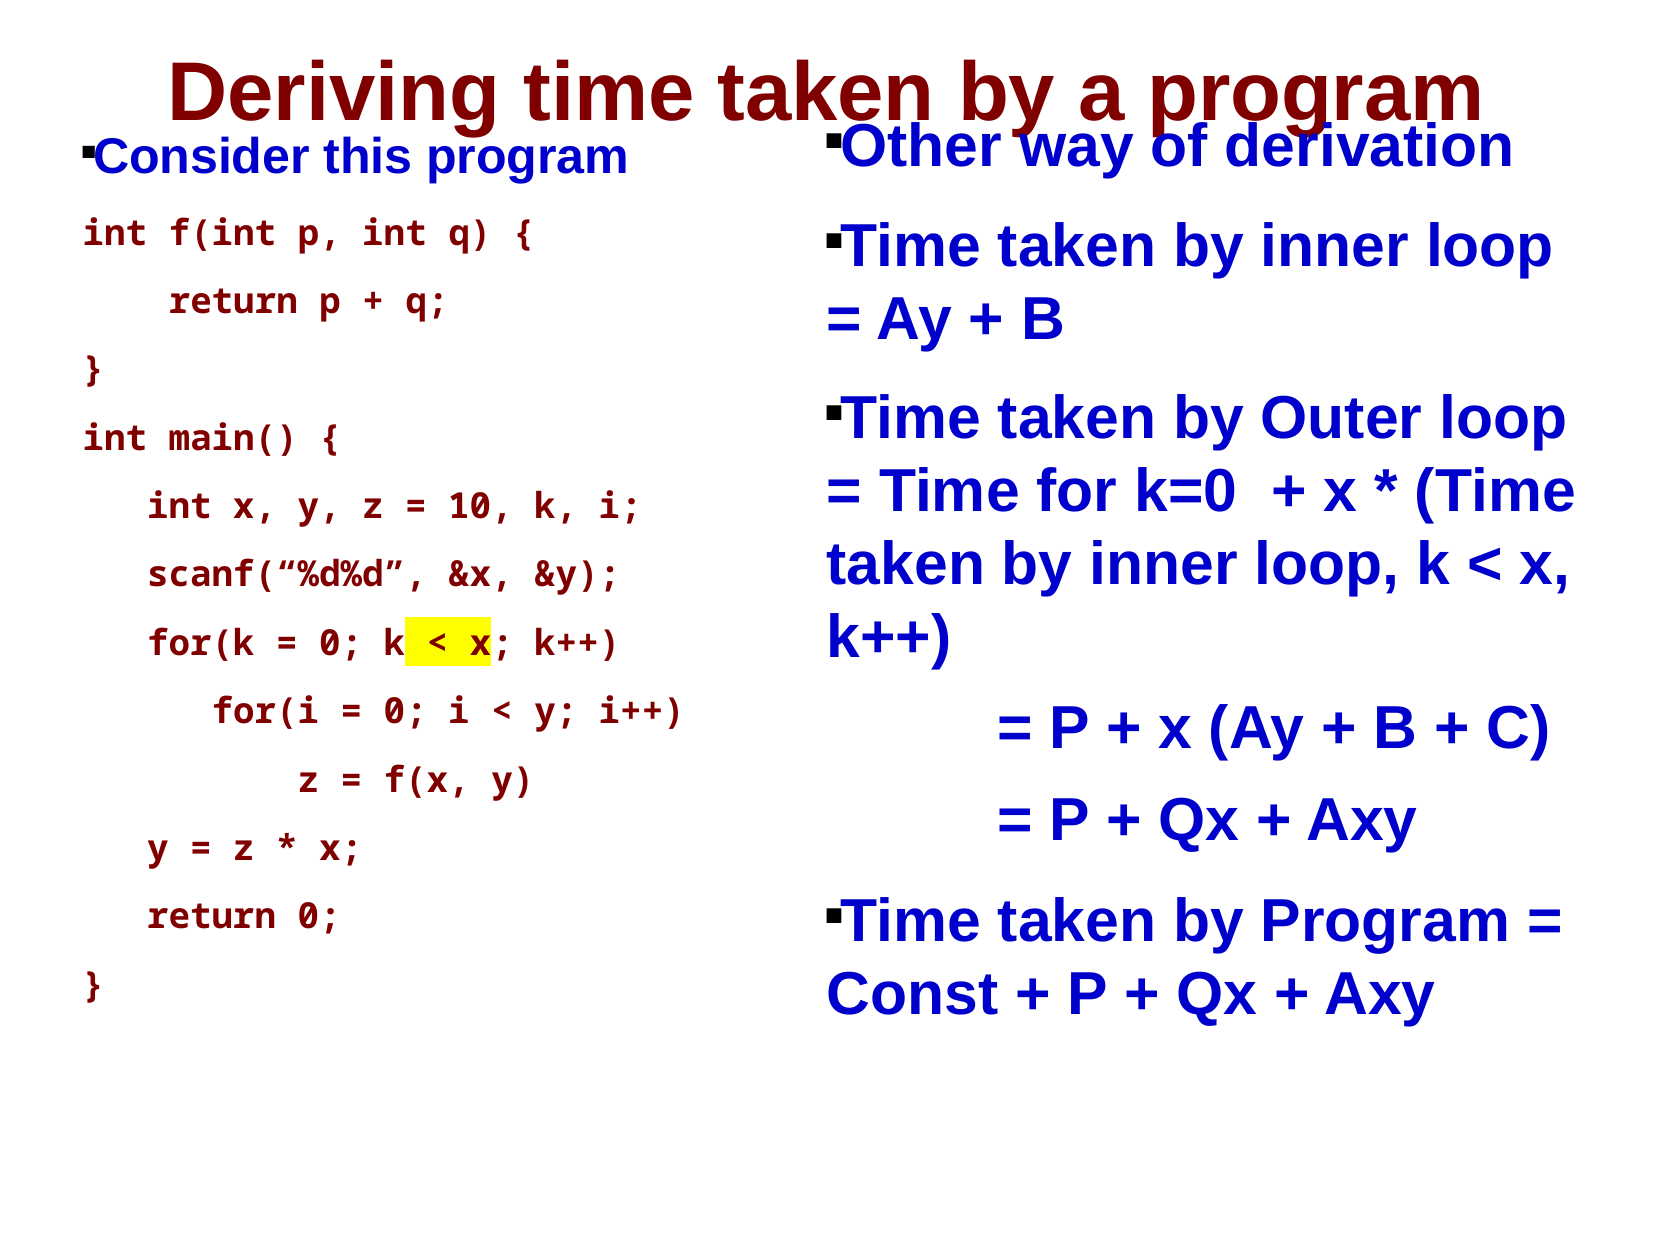

# Deriving time taken by a program
Other way of derivation
Time taken by inner loop = Ay + B
Time taken by Outer loop = Time for k=0 + x * (Time taken by inner loop, k < x, k++)
= P + x (Ay + B + C)
= P + Qx + Axy
Time taken by Program = Const + P + Qx + Axy
Consider this program
int f(int p, int q) {
 return p + q;
}
int main() {
 int x, y, z = 10, k, i;
 scanf(“%d%d”, &x, &y);
 for(k = 0; k < x; k++)
 for(i = 0; i < y; i++)
 z = f(x, y)
 y = z * x;
 return 0;
}